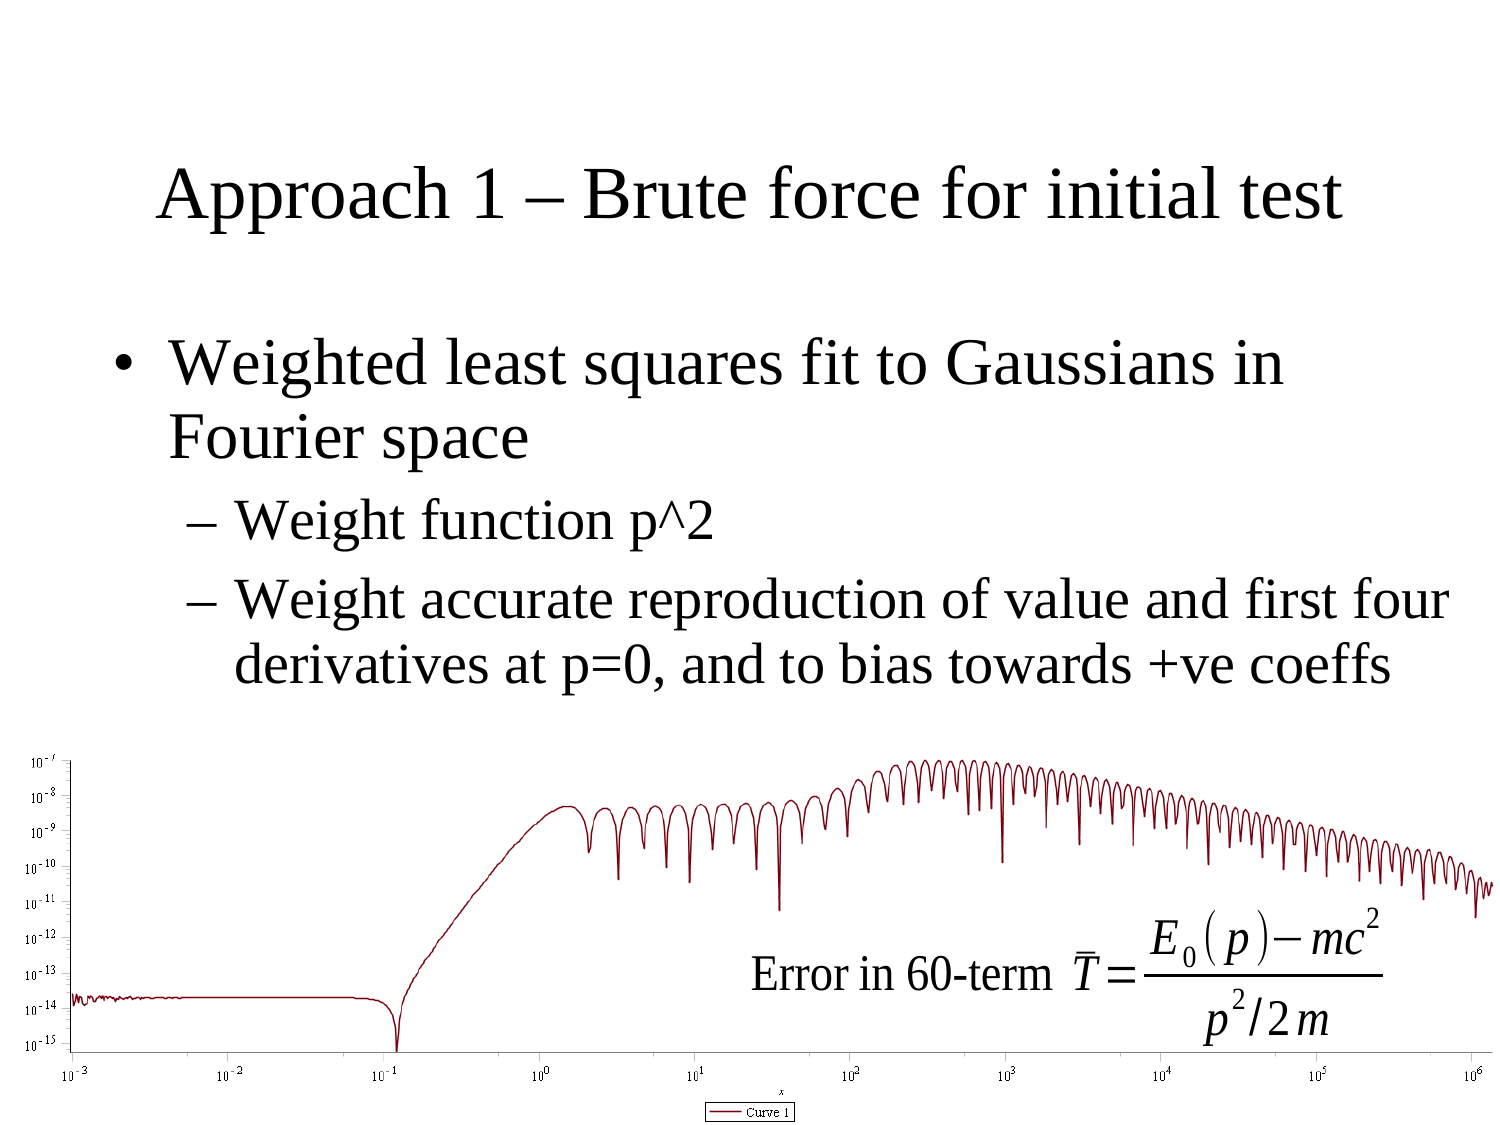

# Approach 1 – Brute force for initial test
Weighted least squares fit to Gaussians in Fourier space
Weight function p^2
Weight accurate reproduction of value and first four derivatives at p=0, and to bias towards +ve coeffs